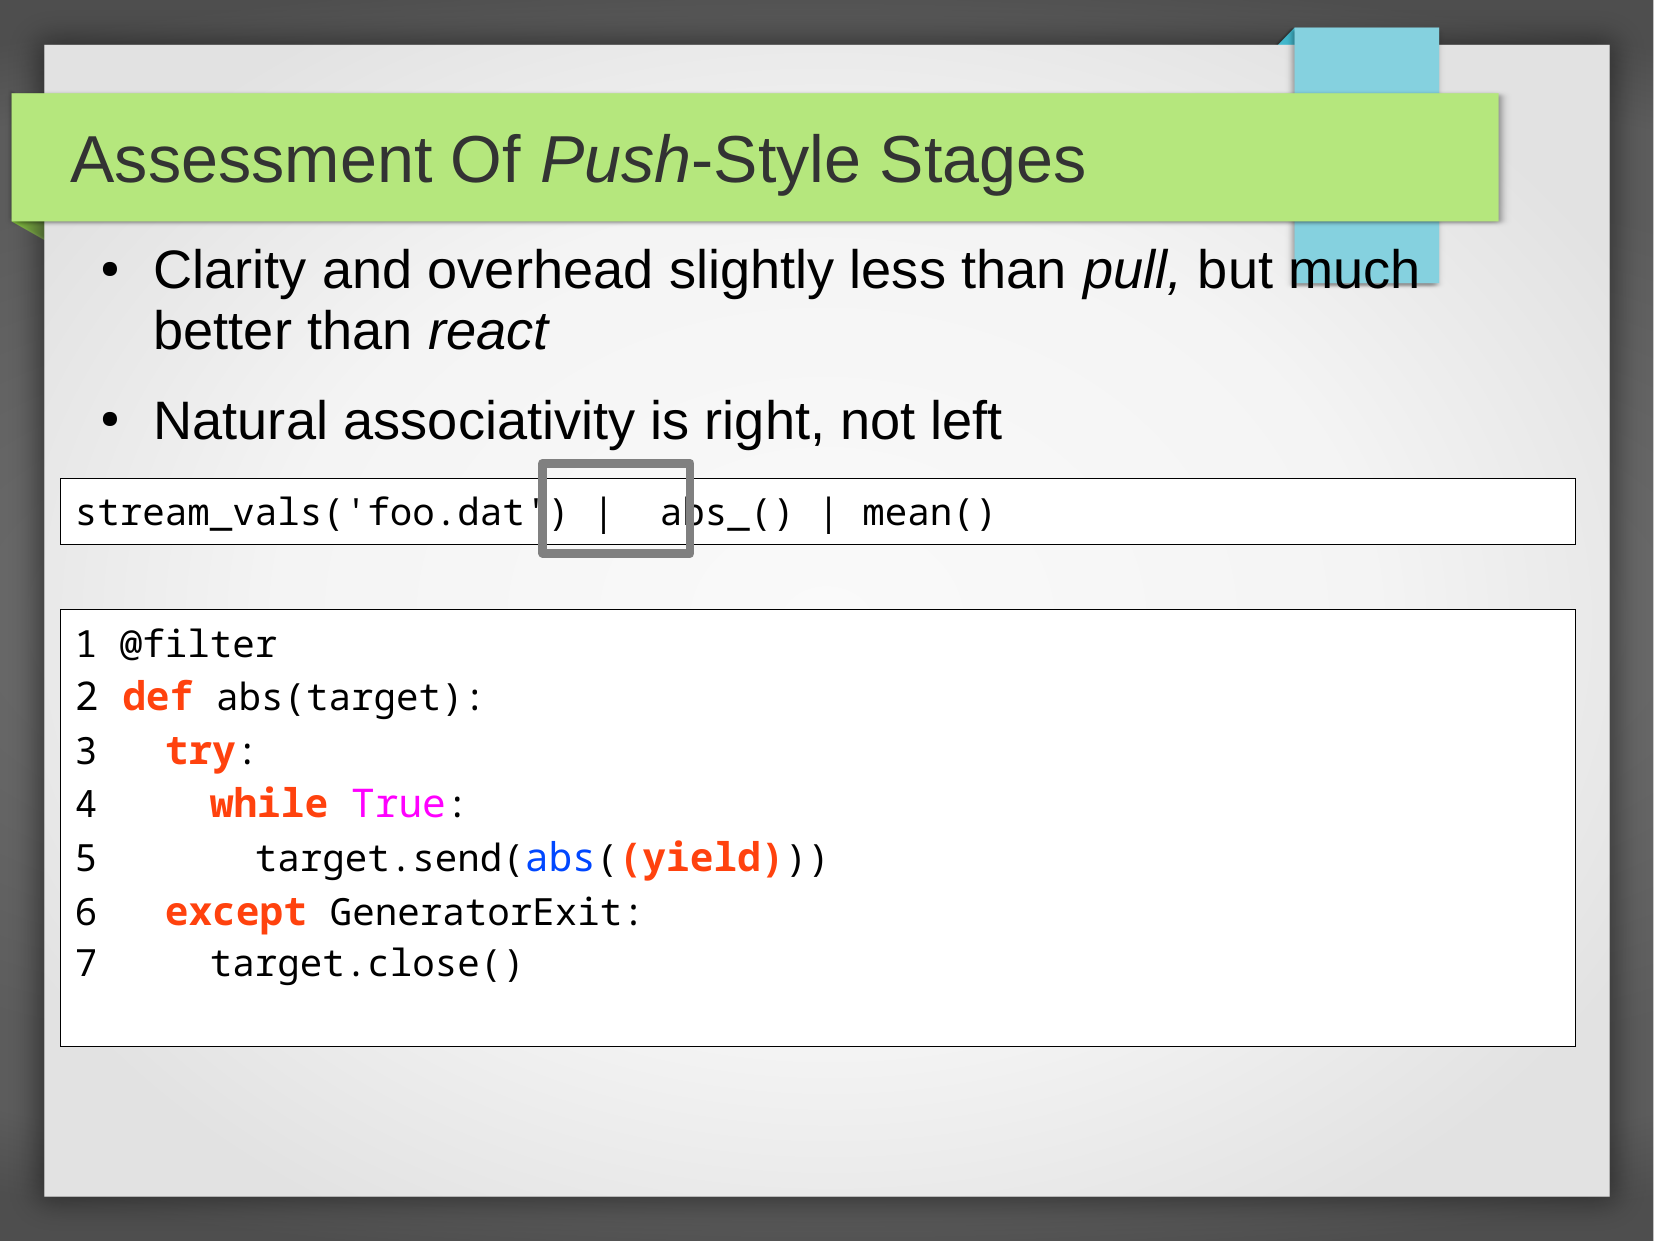

# Assessment Of Push-Style Stages
Clarity and overhead slightly less than pull, but much better than react
Natural associativity is right, not left
stream_vals('foo.dat') | abs_() | mean()
1 @filter
2 def abs(target):
3 try:
4 while True:
5 target.send(abs((yield)))
6 except GeneratorExit:
7 target.close()